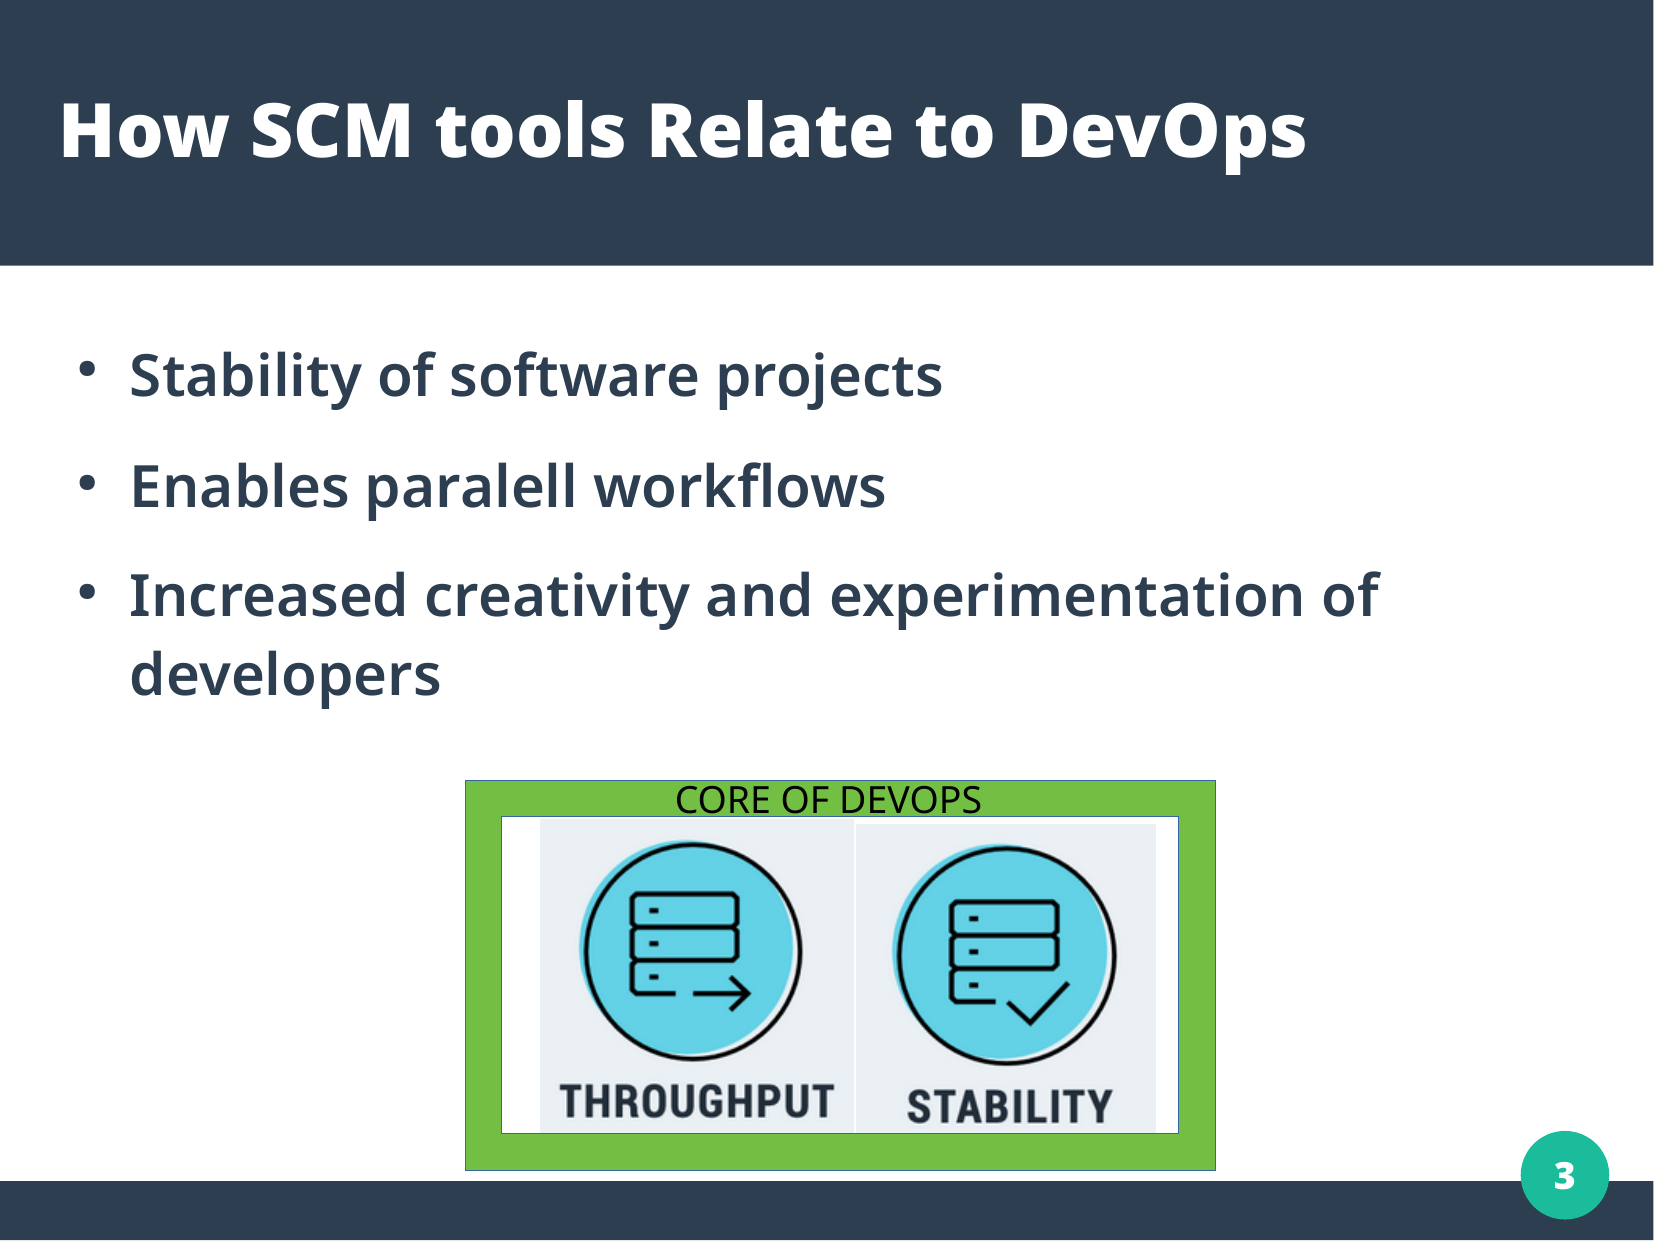

# How SCM tools Relate to DevOps
Stability of software projects
Enables paralell workflows
Increased creativity and experimentation of developers
CORE OF DEVOPS
3